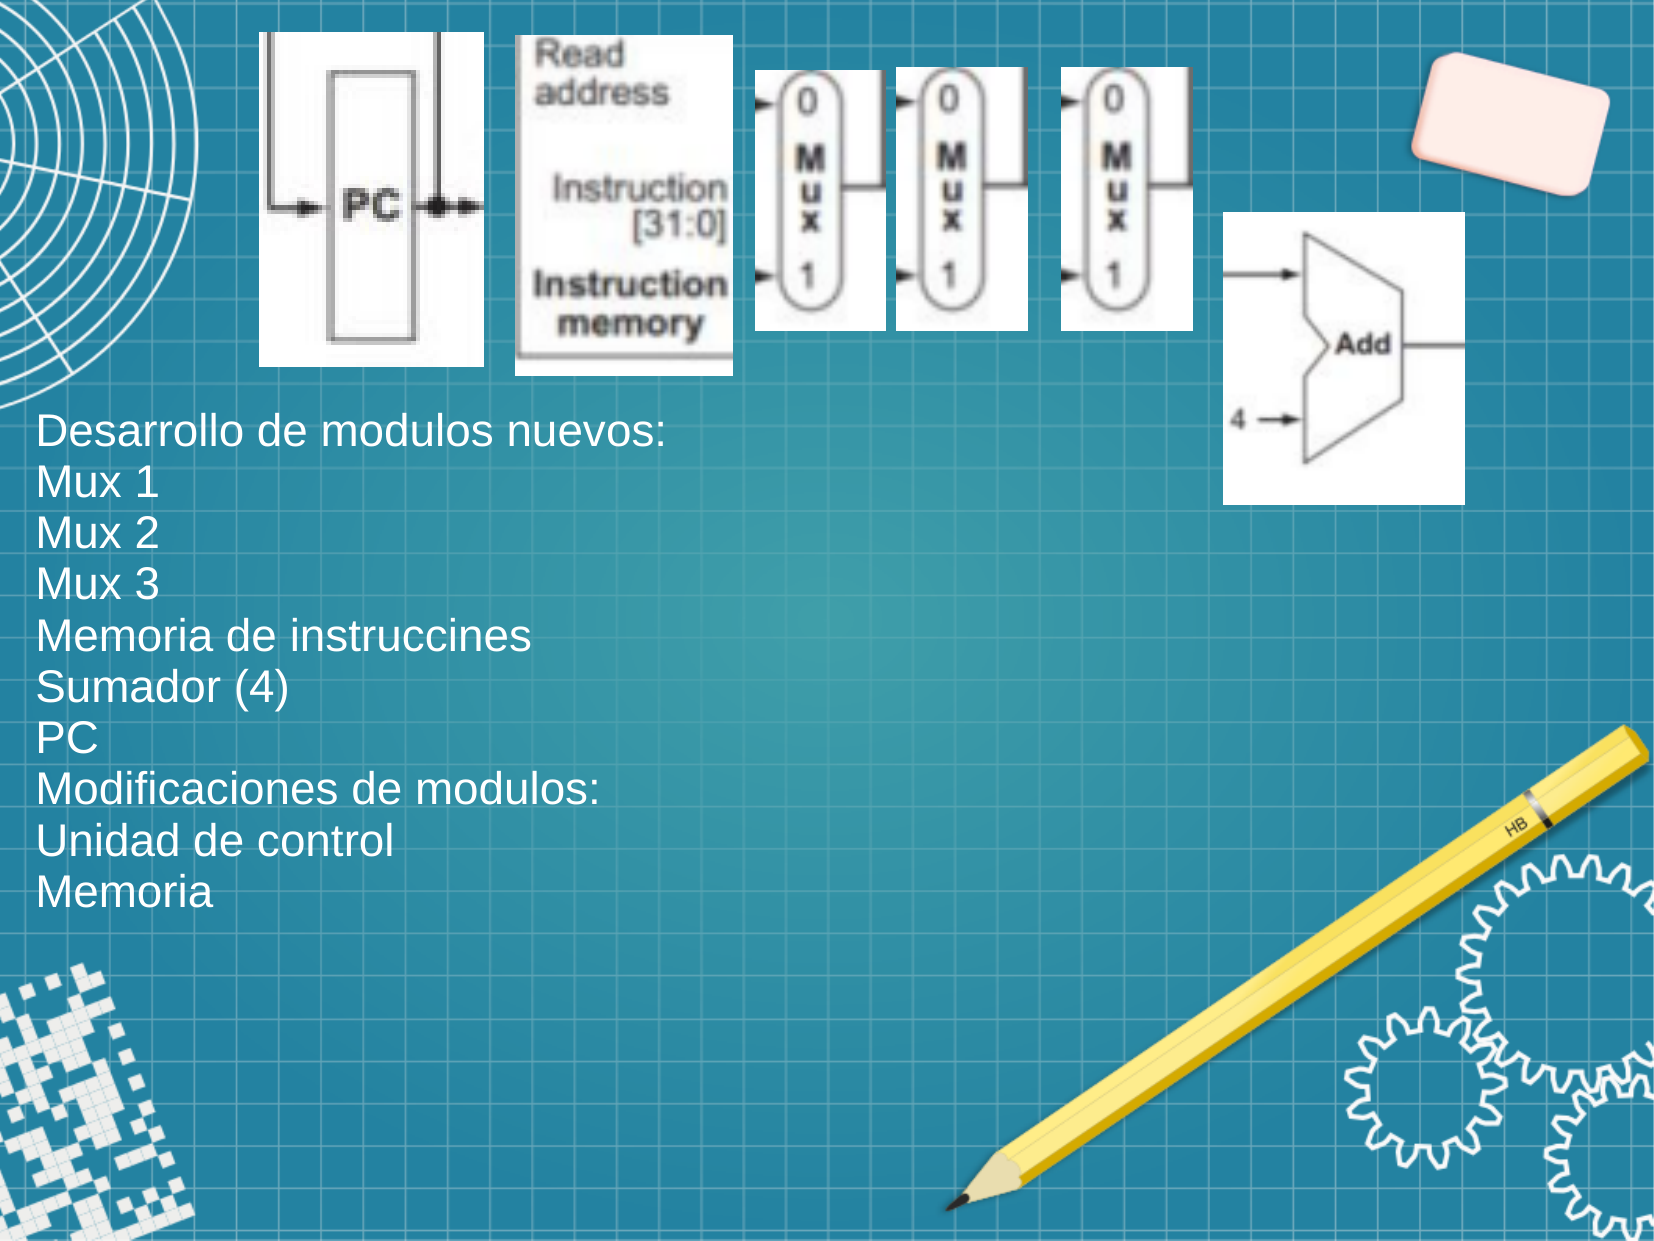

# Desarrollo de modulos nuevos: Mux 1 Mux 2 Mux 3 Memoria de instruccines Sumador (4) PC Modificaciones de modulos: Unidad de control Memoria